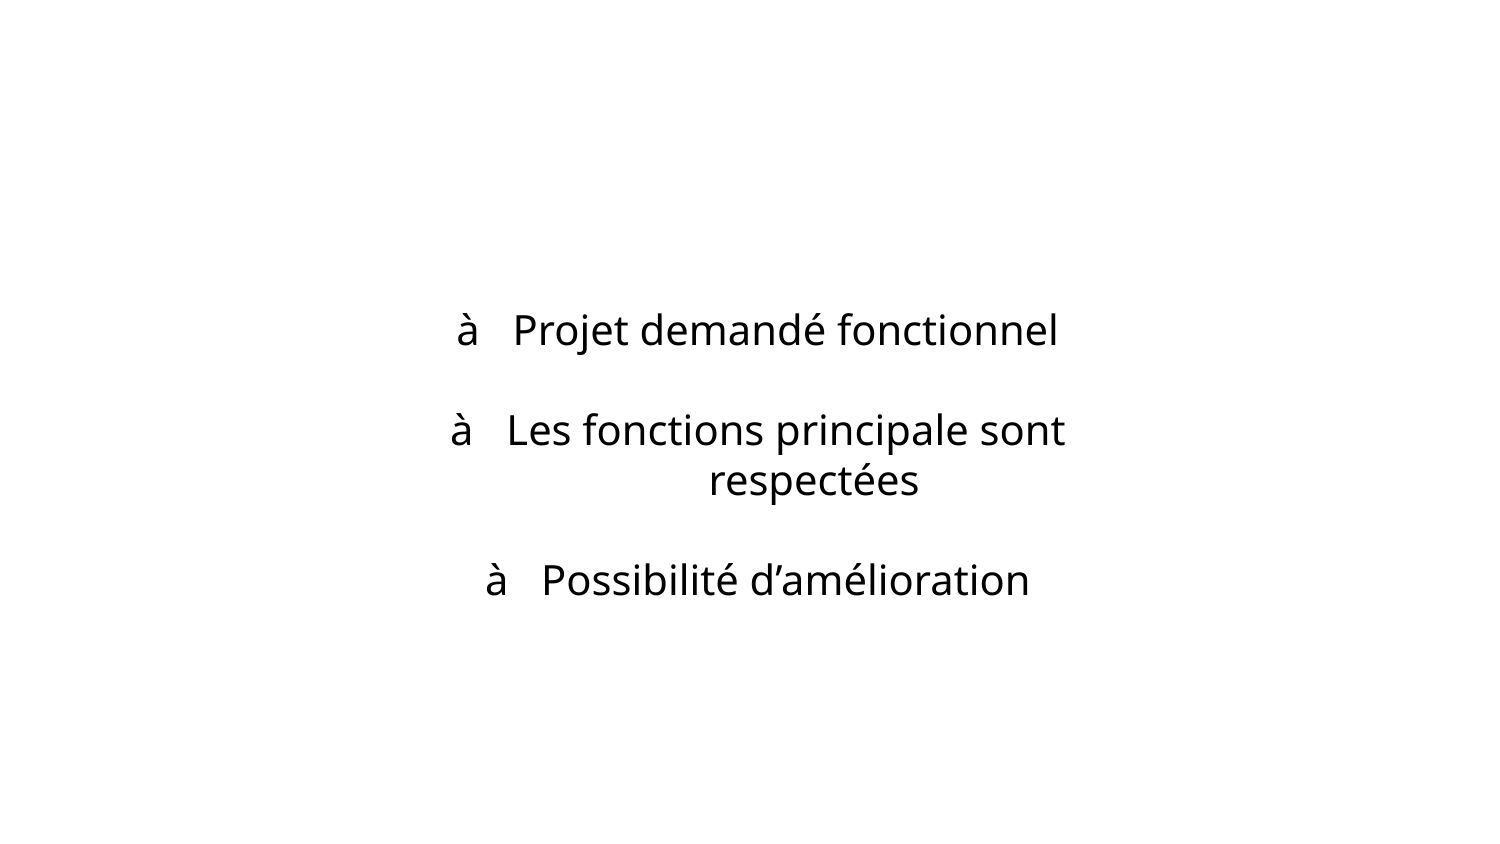

VI. Conclusion
Projet demandé fonctionnel
Les fonctions principale sont respectées
Possibilité d’amélioration